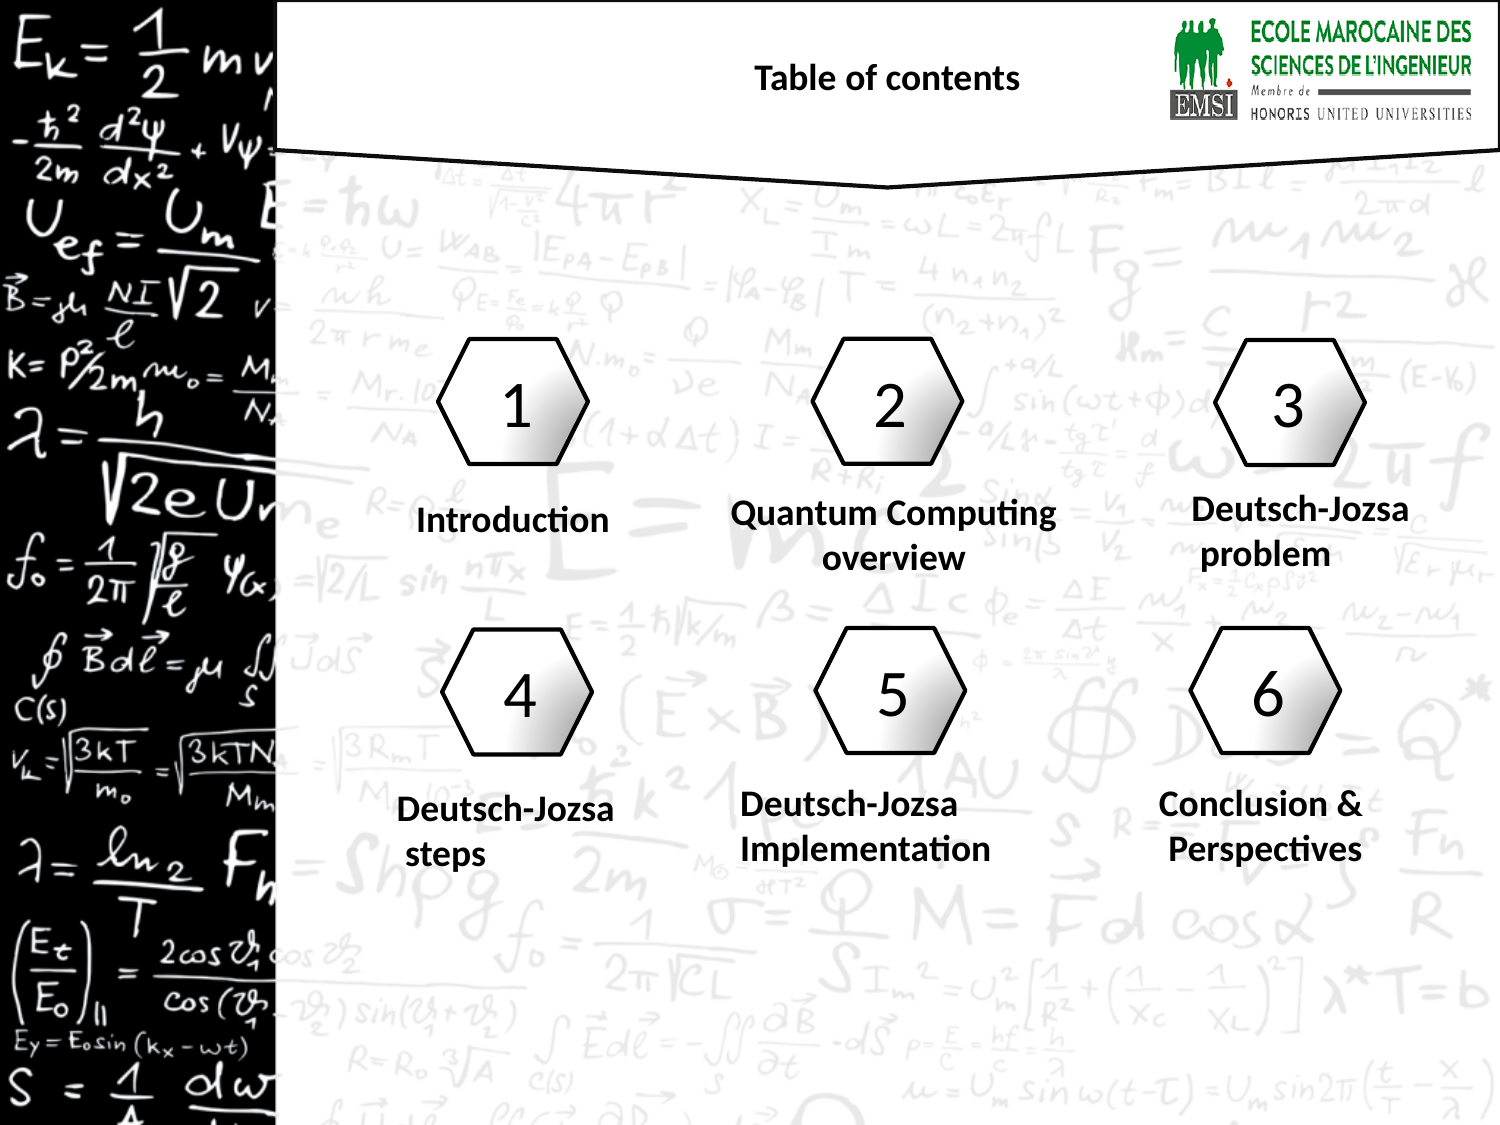

Table of contents
2
3
1
Deutsch-Jozsa
 problem
Quantum Computing
overview
Introduction
5
6
4
Conclusion &
Perspectives
Deutsch-Jozsa Implementation
Deutsch-Jozsa
 steps